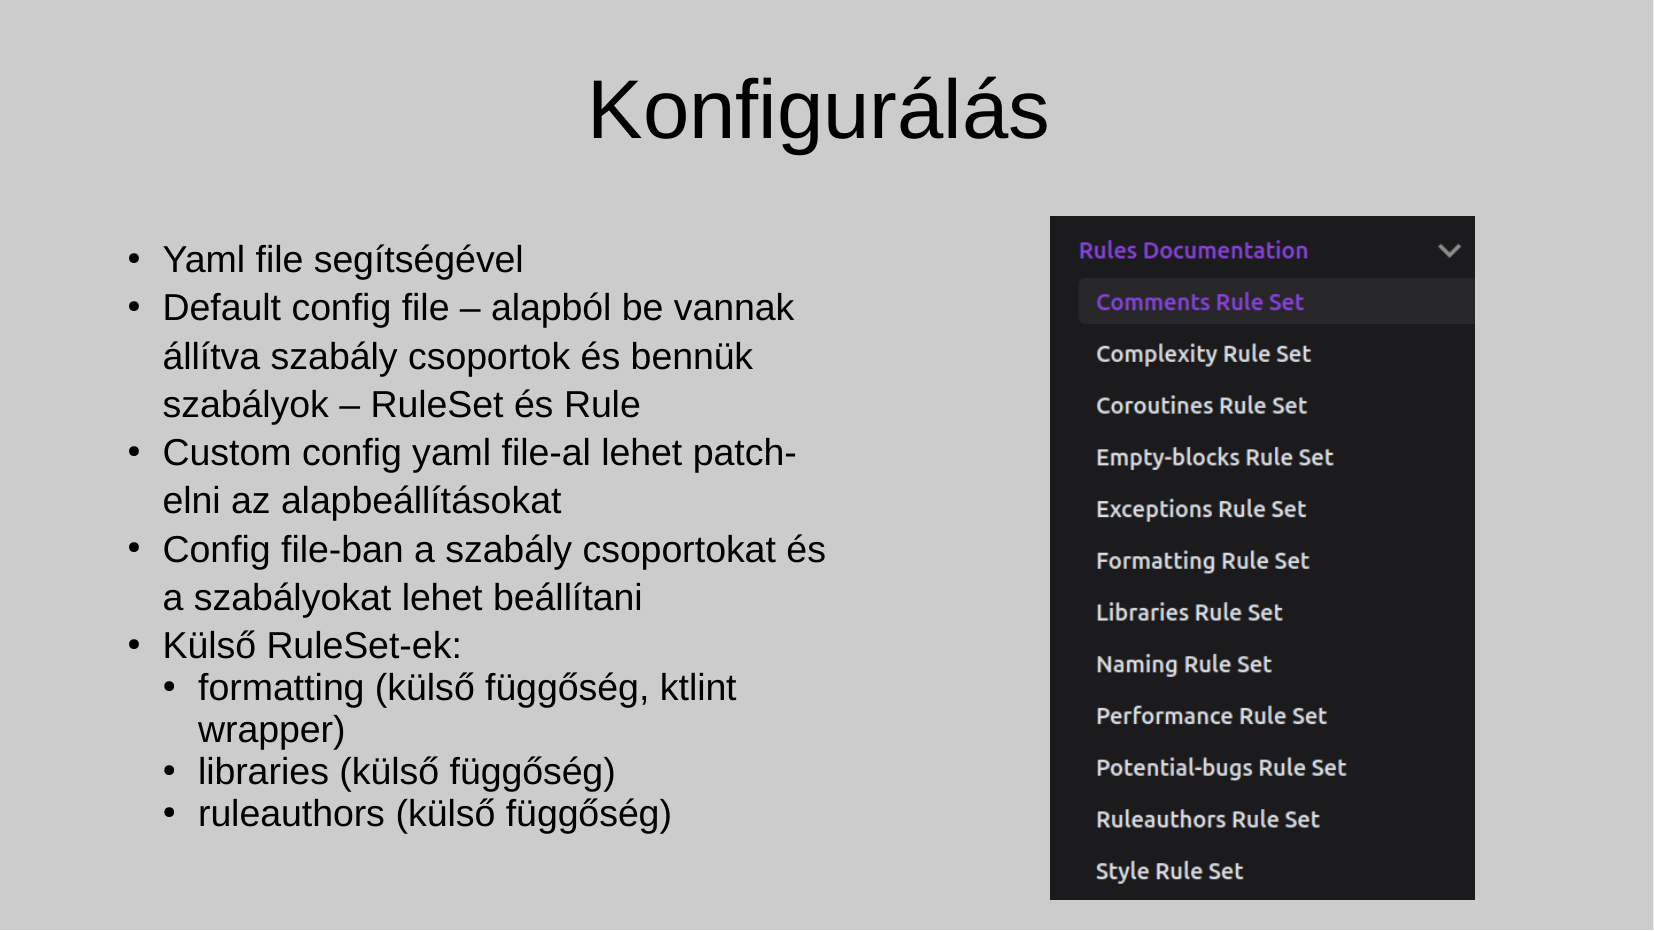

# Konfigurálás
Yaml file segítségével
Default config file – alapból be vannak állítva szabály csoportok és bennük szabályok – RuleSet és Rule
Custom config yaml file-al lehet patch-elni az alapbeállításokat
Config file-ban a szabály csoportokat és a szabályokat lehet beállítani
Külső RuleSet-ek:
formatting (külső függőség, ktlint wrapper)
libraries (külső függőség)
ruleauthors (külső függőség)